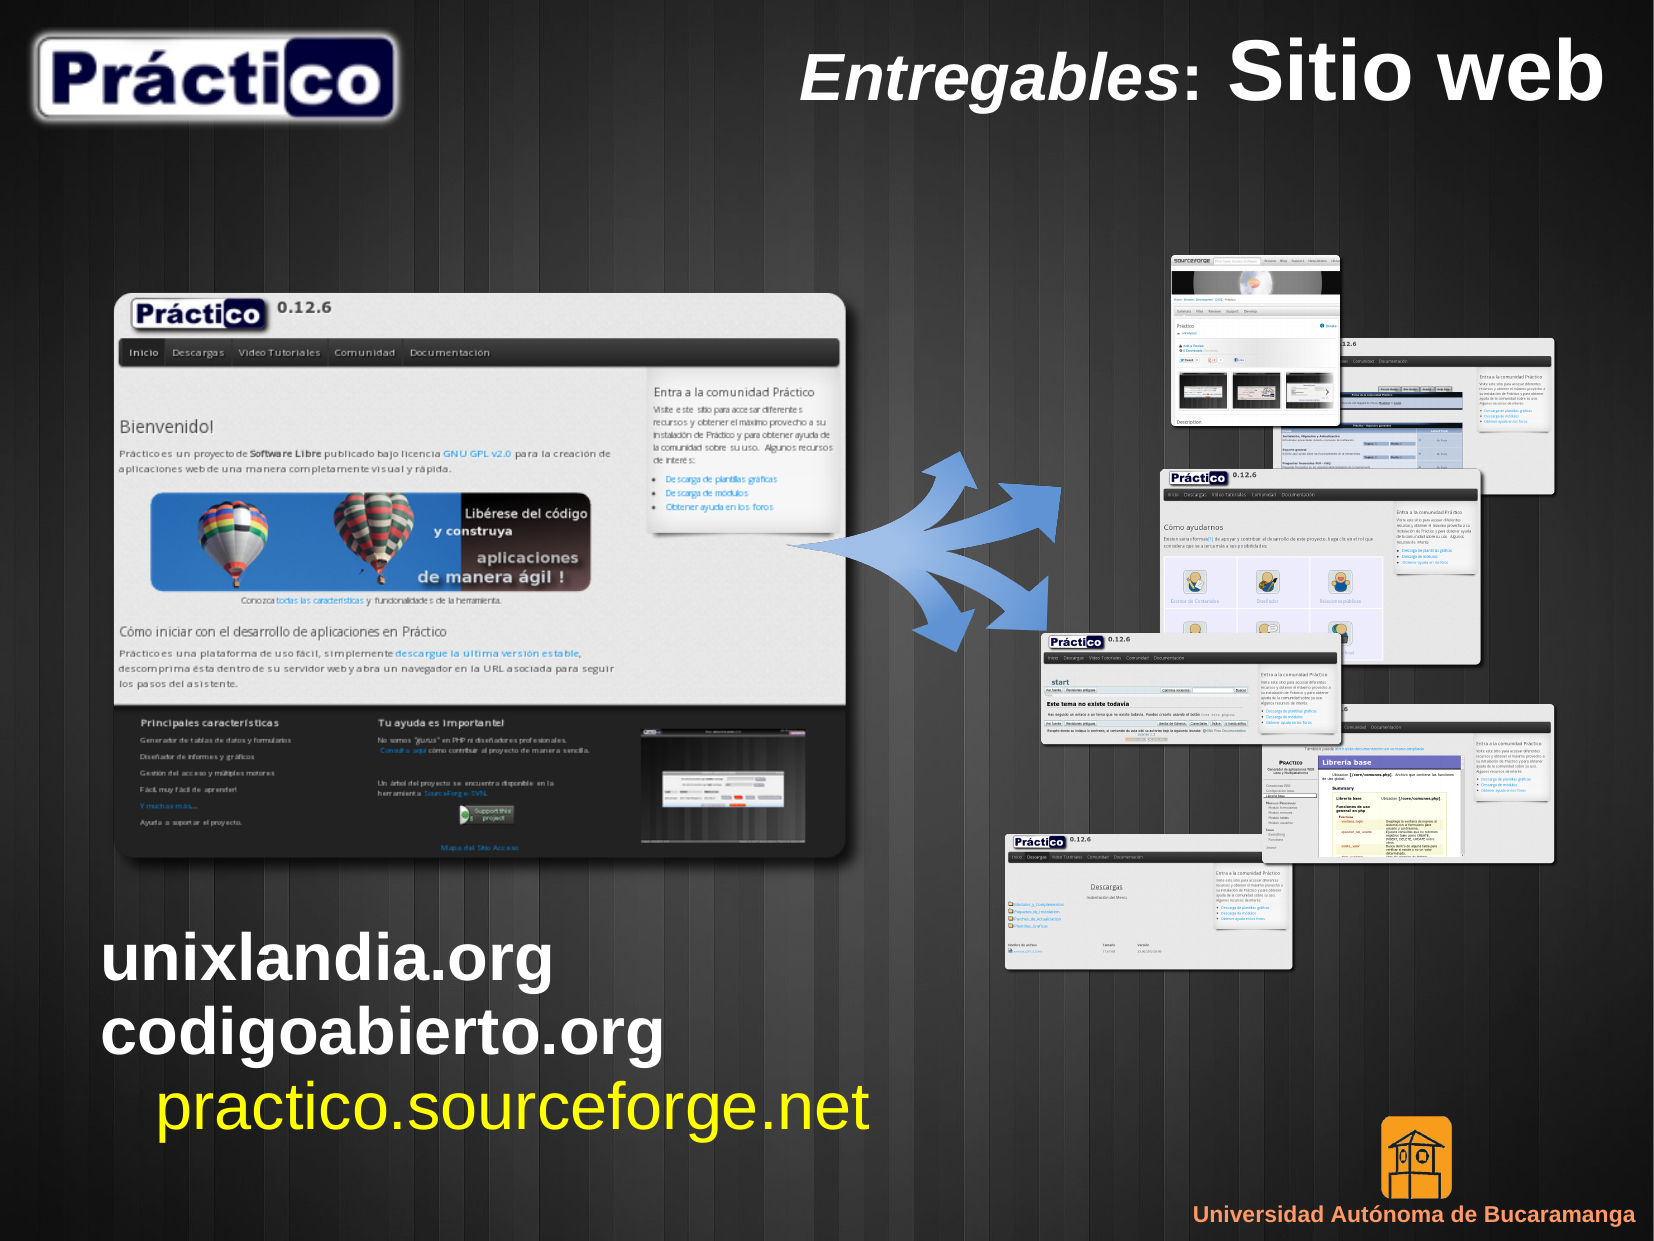

# Entregables: Sitio web
unixlandia.org
codigoabierto.org
 practico.sourceforge.net
Universidad Autónoma de Bucaramanga